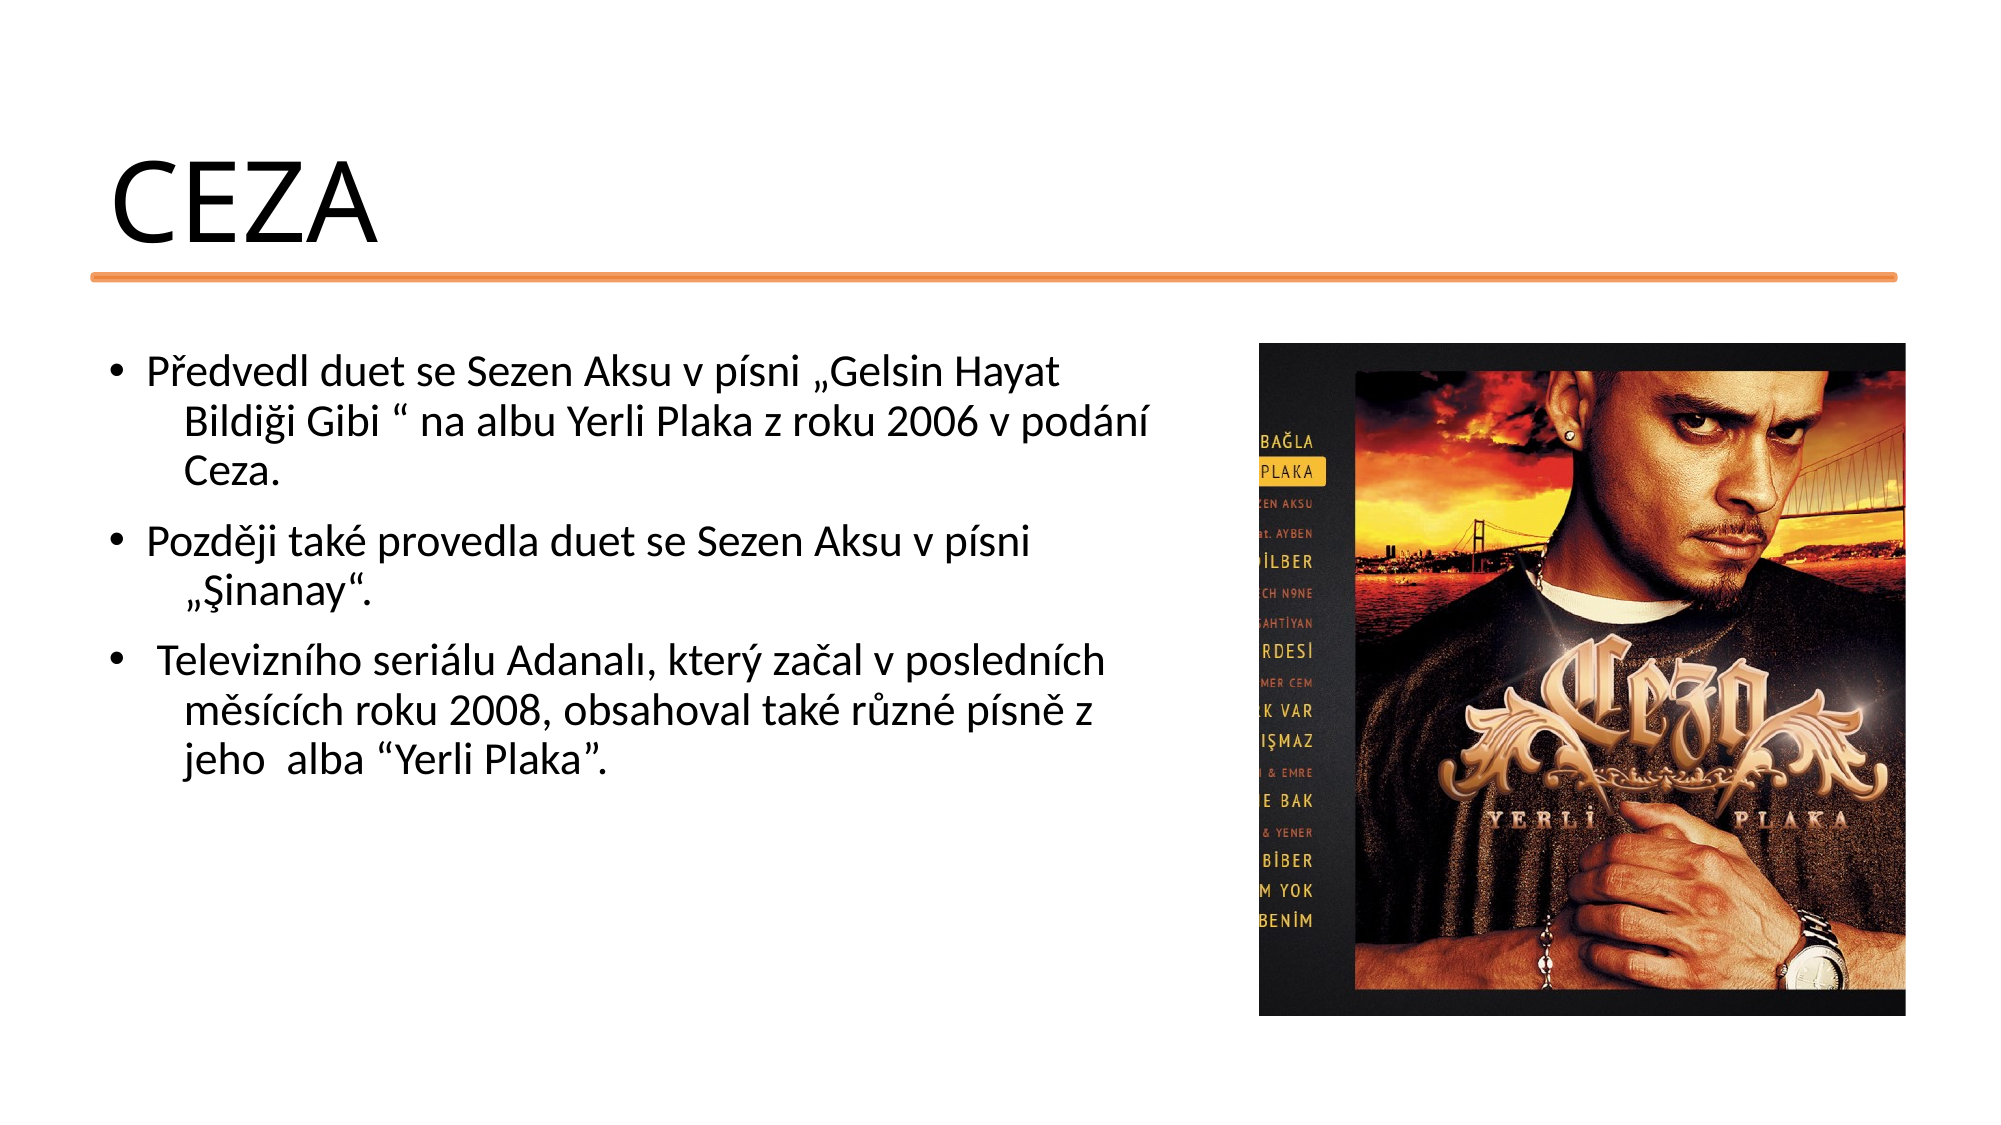

# CEZA
Předvedl duet se Sezen Aksu v písni „Gelsin Hayat Bildiği Gibi “ na albu Yerli Plaka z roku 2006 v podání Ceza.
Později také provedla duet se Sezen Aksu v písni „Şinanay“.
 Televizního seriálu Adanalı, který začal v posledních měsících roku 2008, obsahoval také různé písně z jeho alba “Yerli Plaka”.